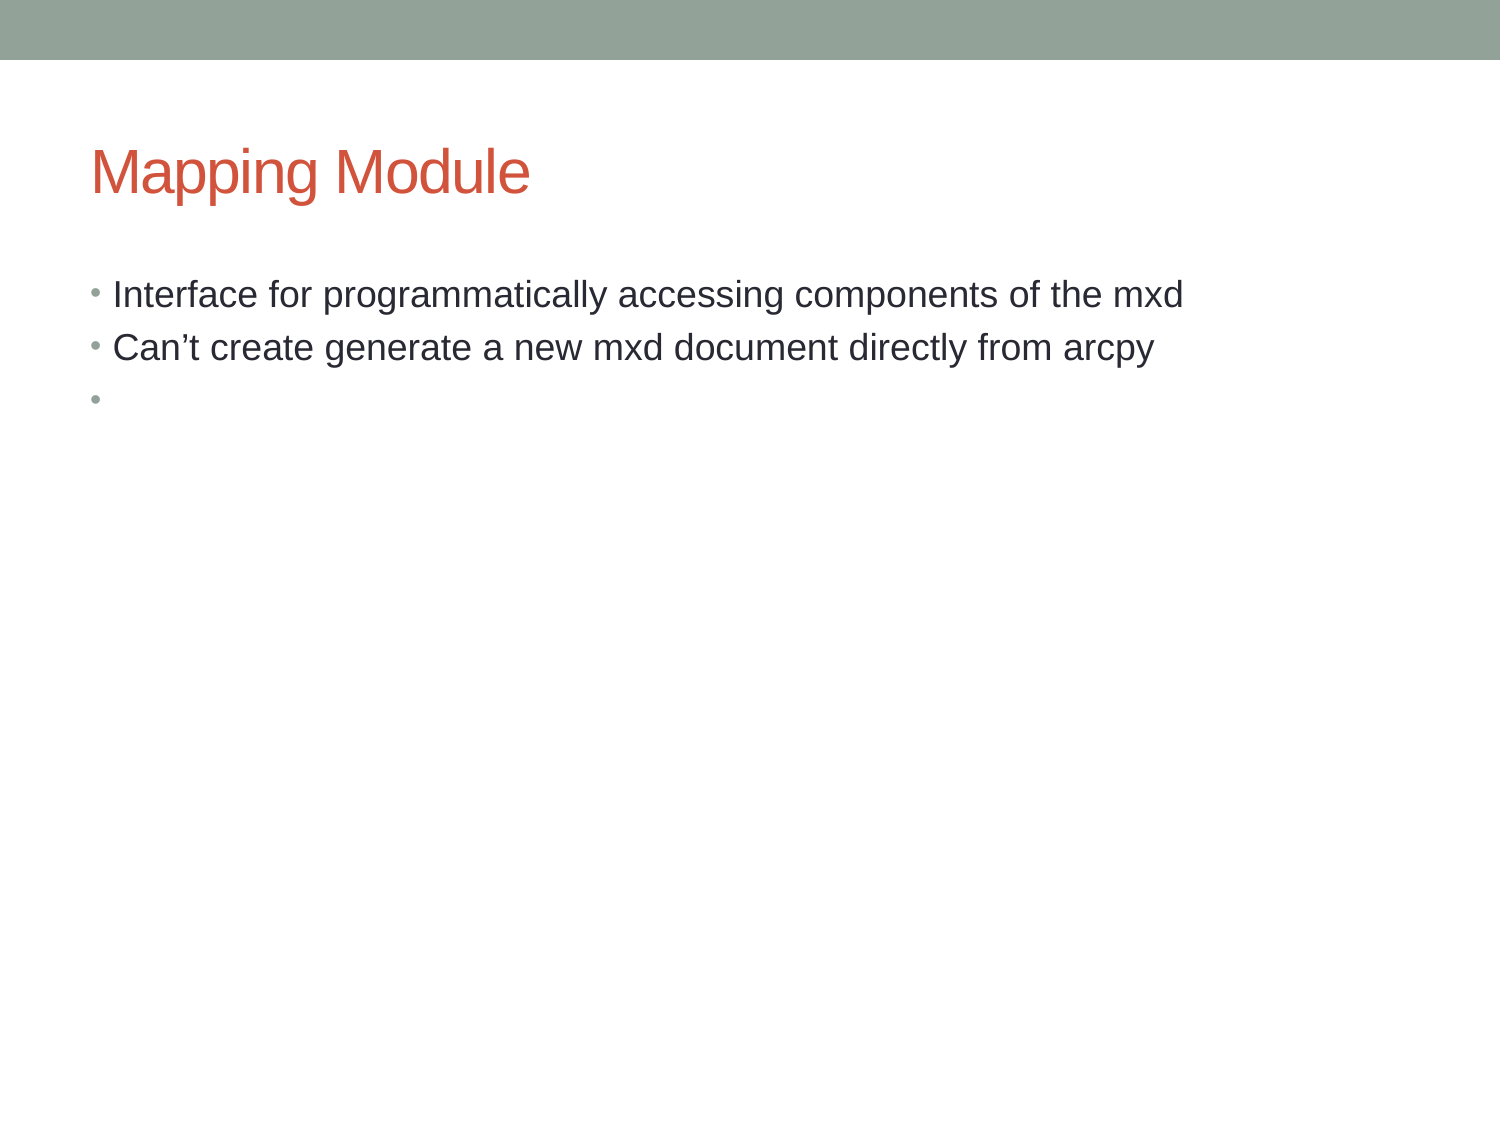

# Mapping Module
Interface for programmatically accessing components of the mxd
Can’t create generate a new mxd document directly from arcpy